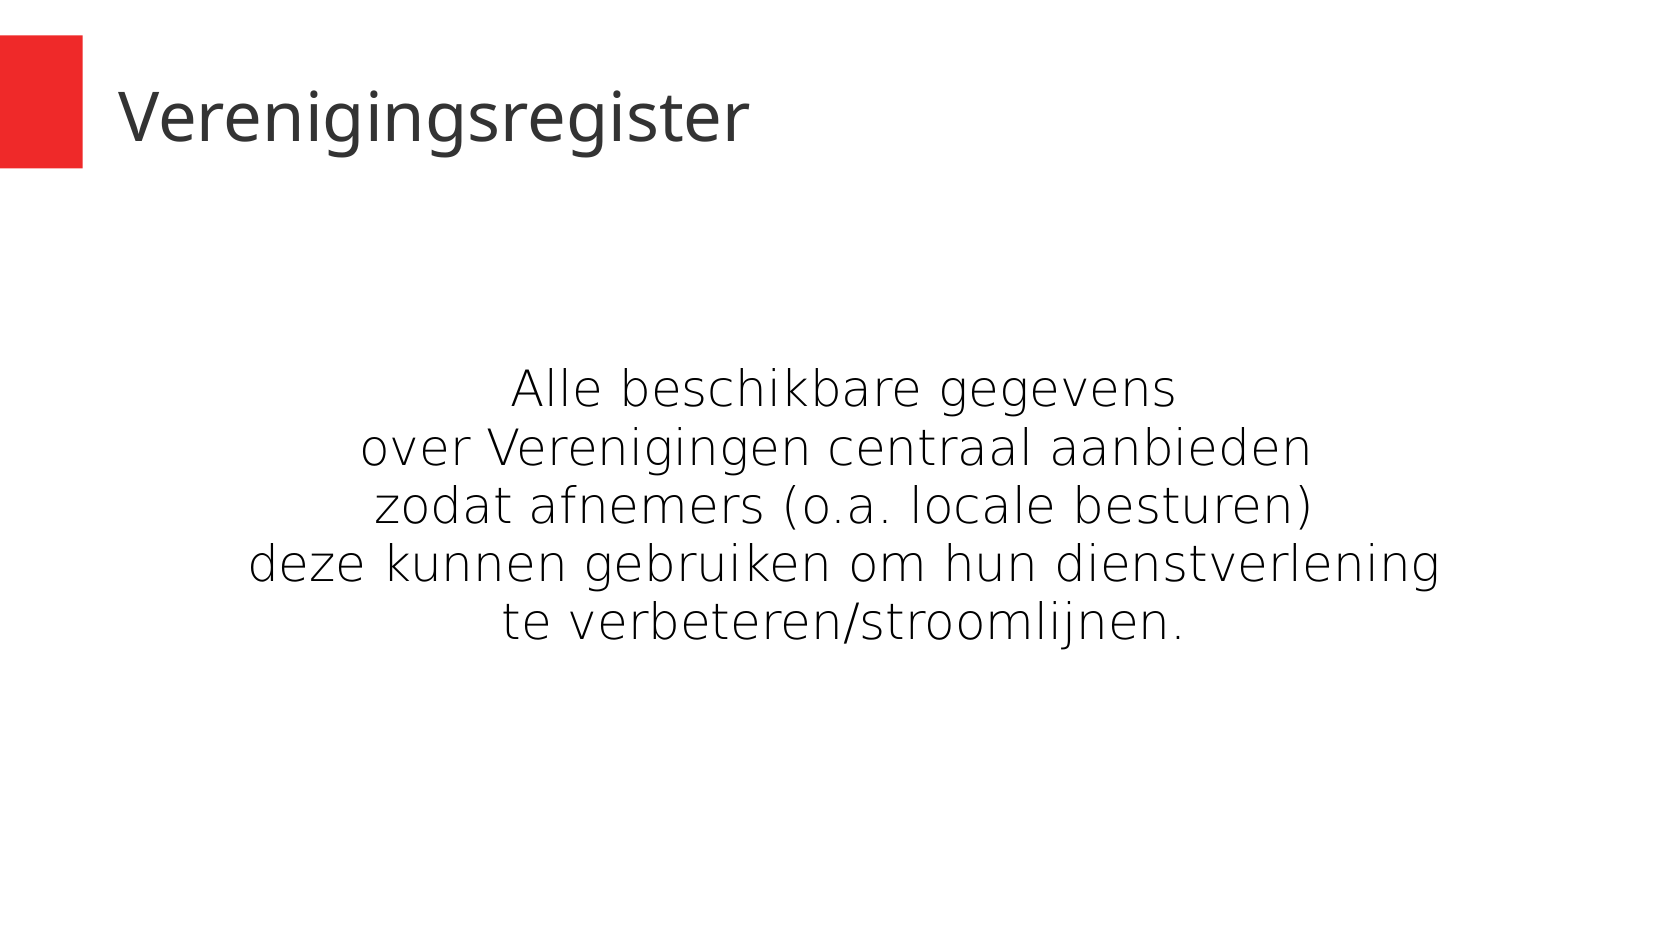

# Verenigingsregister
Alle beschikbare gegevens
over Verenigingen centraal aanbieden
zodat afnemers (o.a. locale besturen)
deze kunnen gebruiken om hun dienstverlening
te verbeteren/stroomlijnen.